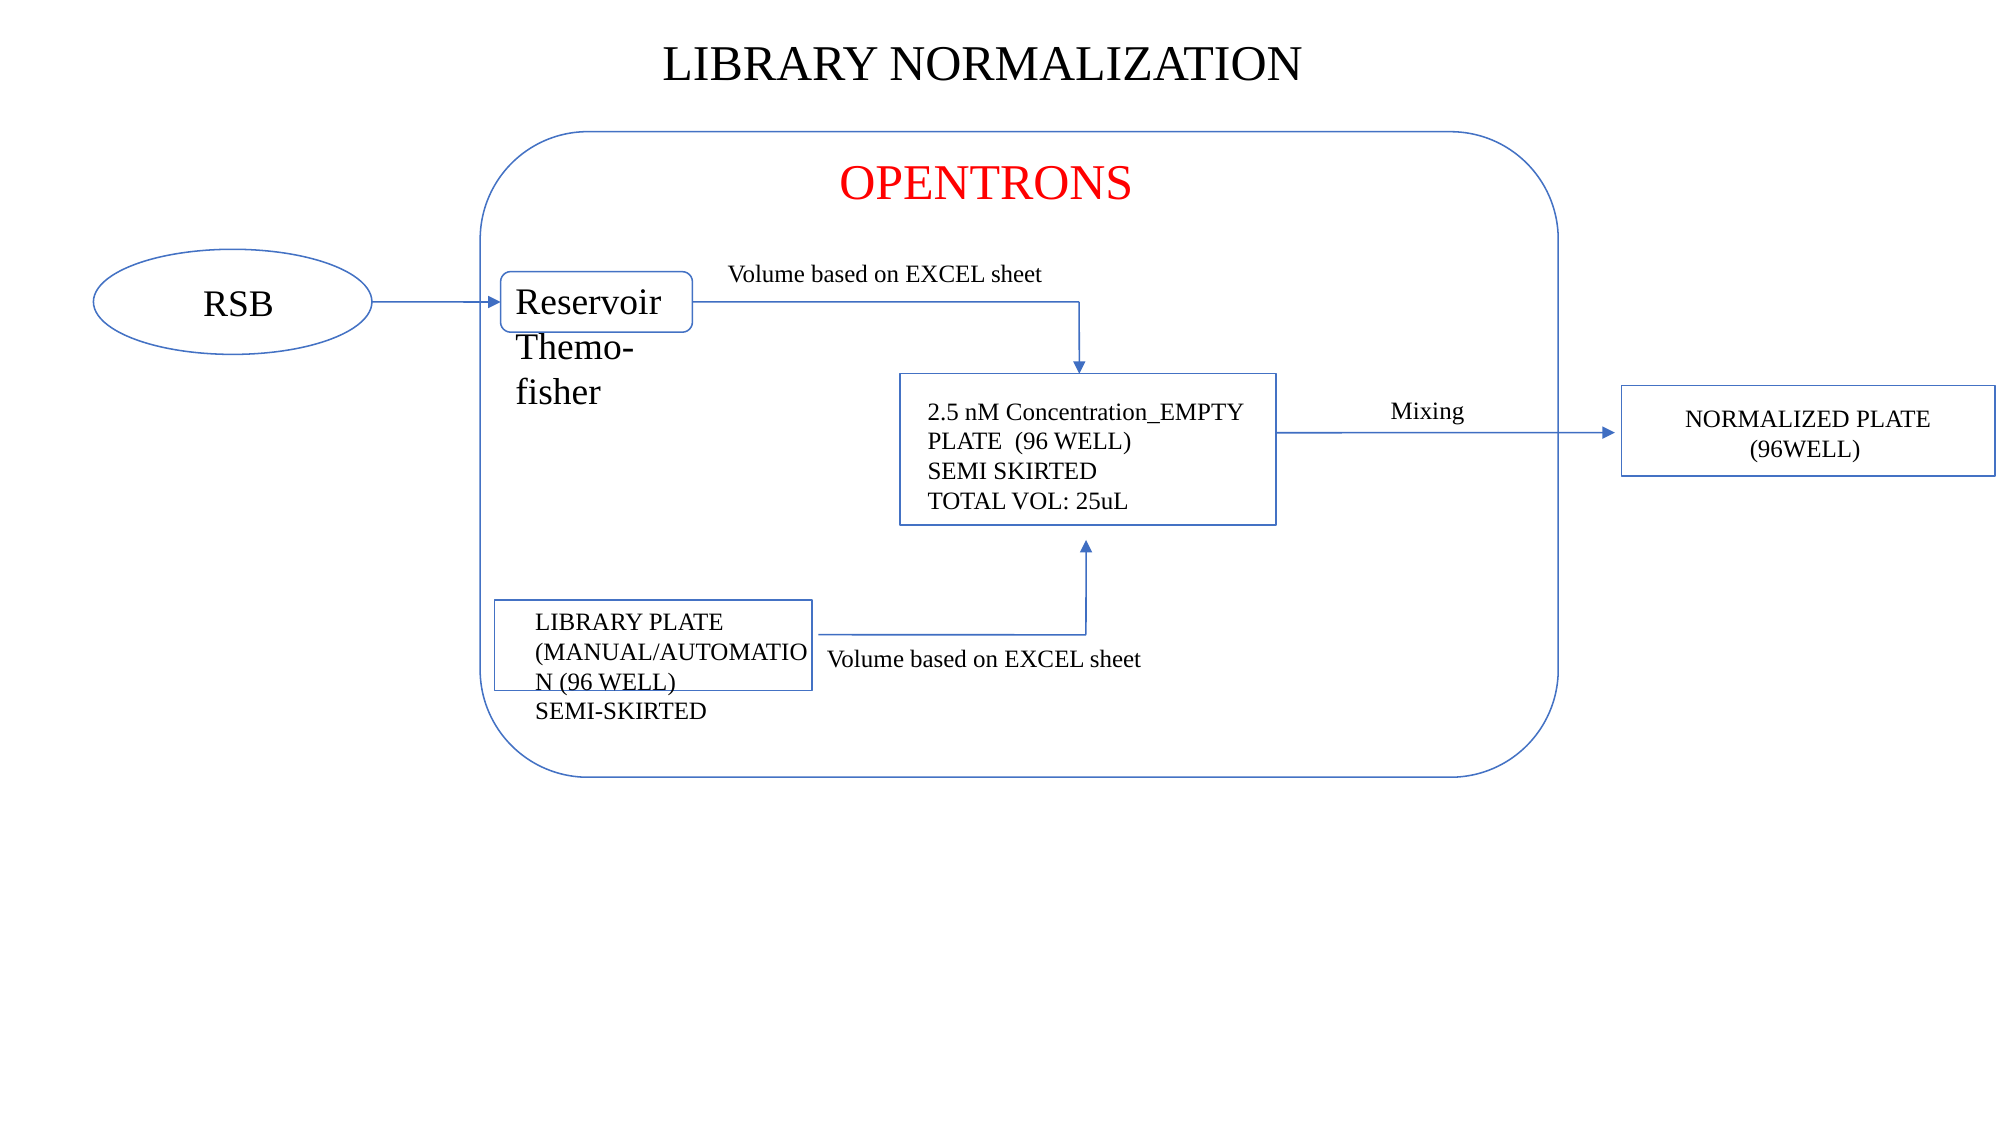

LIBRARY NORMALIZATION
OPENTRONS
Volume based on EXCEL sheet
Reservoir
Themo-
fisher
 RSB
2.5 nM Concentration_EMPTY PLATE (96 WELL)
SEMI SKIRTED
TOTAL VOL: 25uL
Mixing
NORMALIZED PLATE (96WELL)
LIBRARY PLATE (MANUAL/AUTOMATION (96 WELL)
SEMI-SKIRTED
Volume based on EXCEL sheet